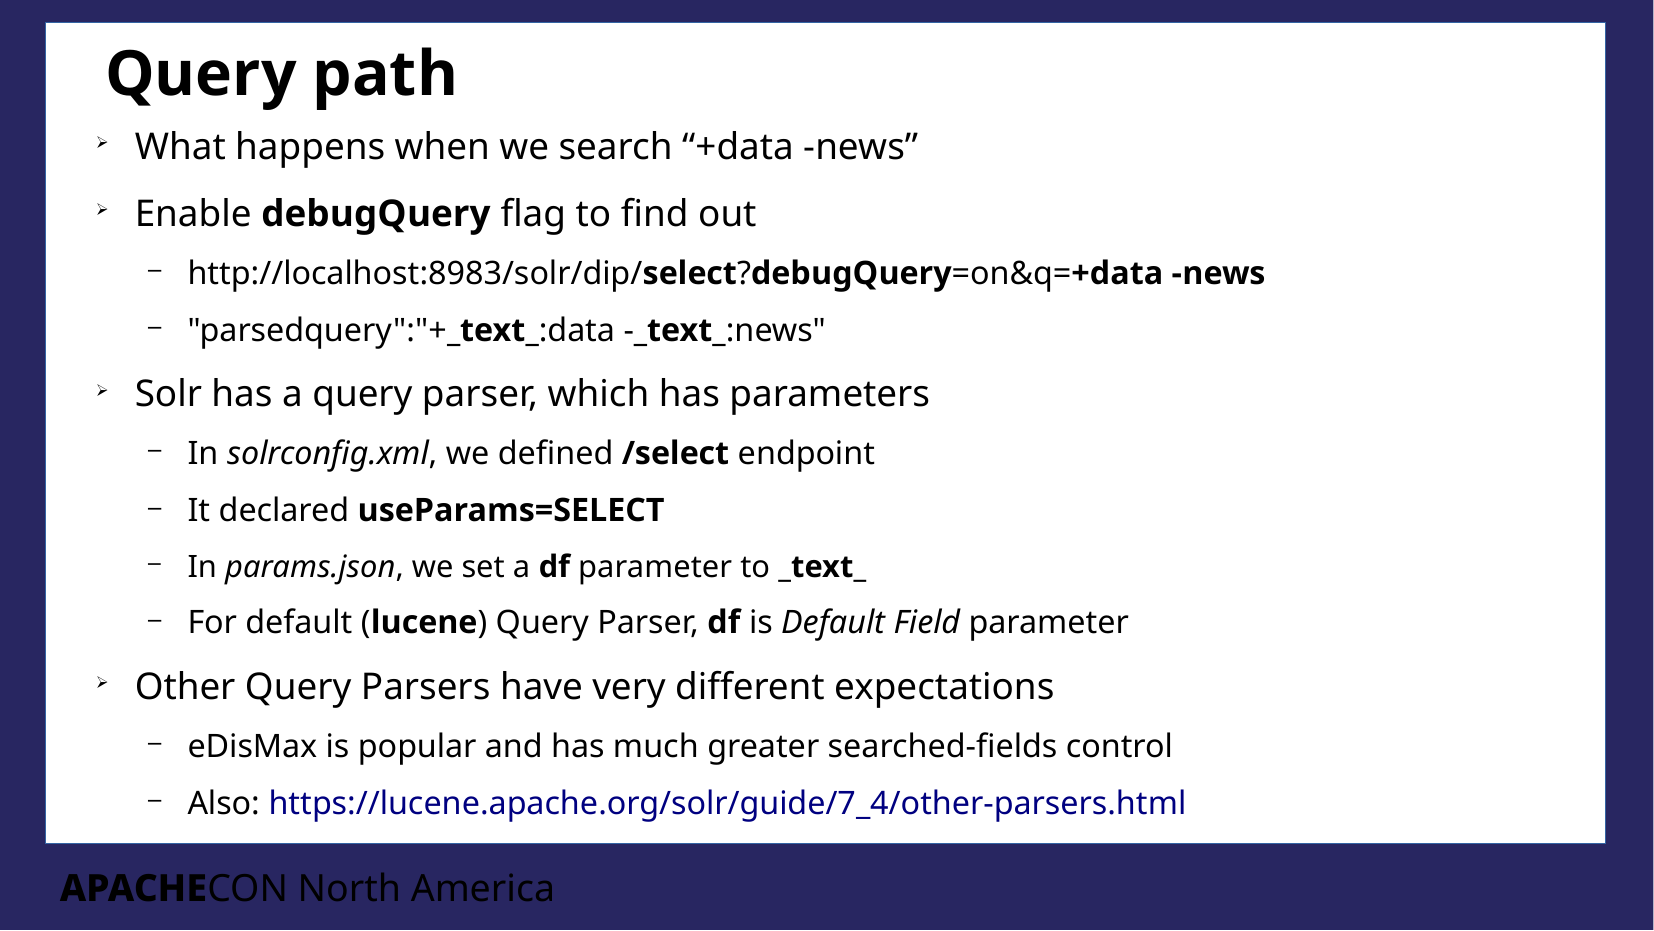

# Query path
What happens when we search “+data -news”
Enable debugQuery flag to find out
http://localhost:8983/solr/dip/select?debugQuery=on&q=+data -news
"parsedquery":"+_text_:data -_text_:news"
Solr has a query parser, which has parameters
In solrconfig.xml, we defined /select endpoint
It declared useParams=SELECT
In params.json, we set a df parameter to _text_
For default (lucene) Query Parser, df is Default Field parameter
Other Query Parsers have very different expectations
eDisMax is popular and has much greater searched-fields control
Also: https://lucene.apache.org/solr/guide/7_4/other-parsers.html